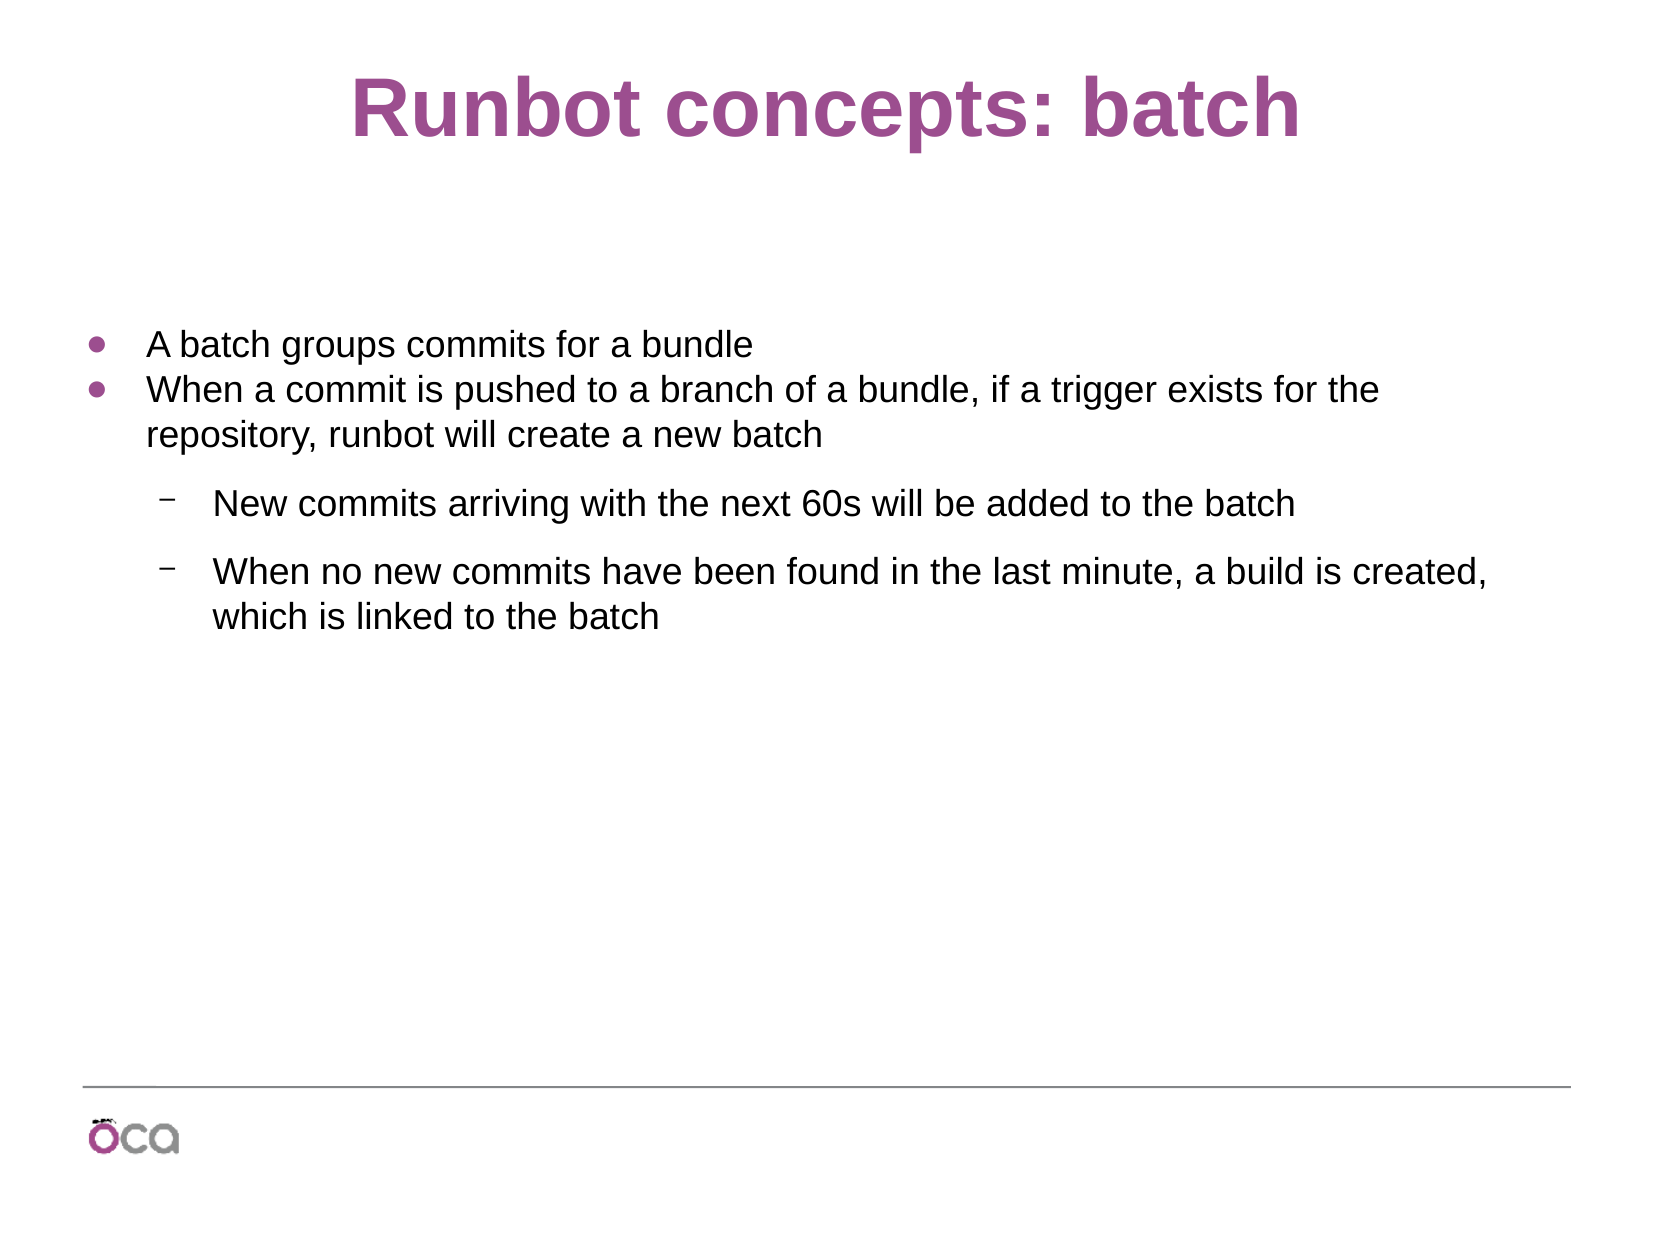

# Runbot concepts: batch
A batch groups commits for a bundle
When a commit is pushed to a branch of a bundle, if a trigger exists for the repository, runbot will create a new batch
New commits arriving with the next 60s will be added to the batch
When no new commits have been found in the last minute, a build is created, which is linked to the batch